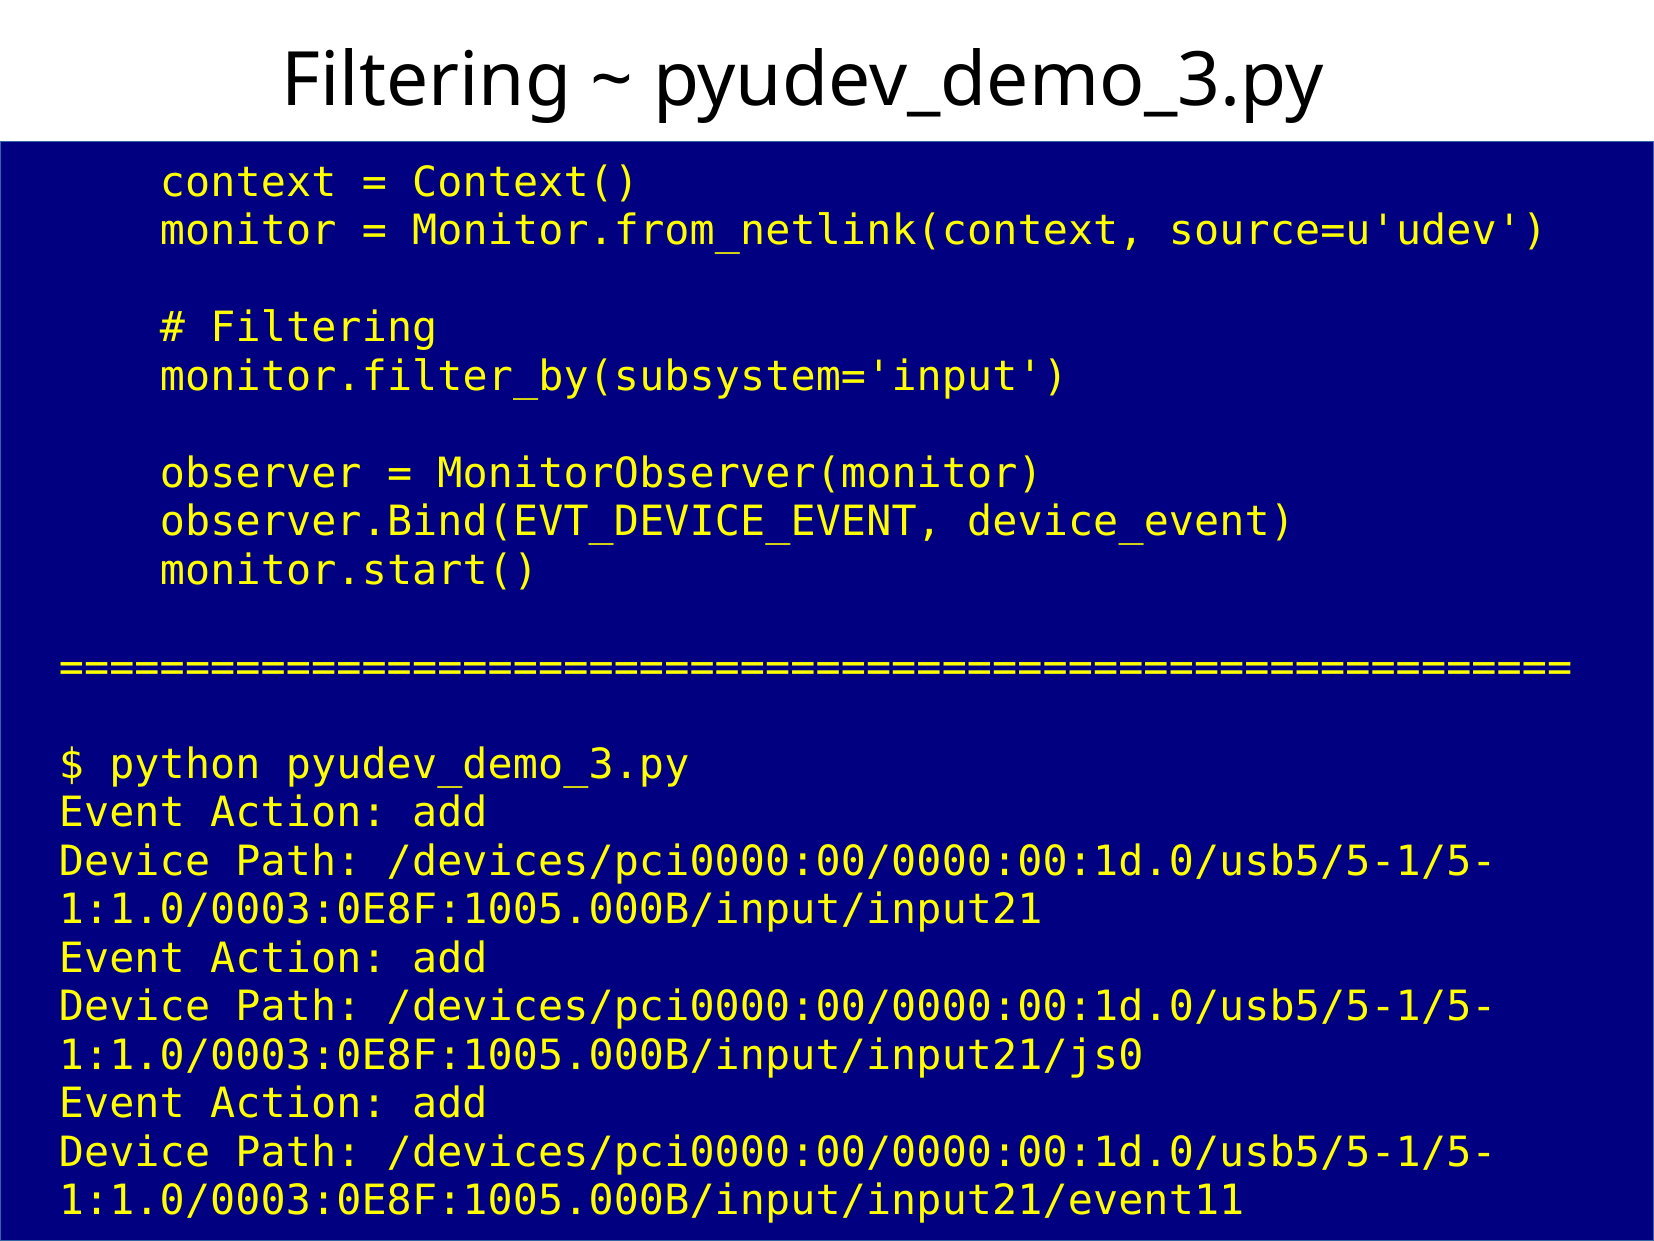

# Filtering ~ pyudev_demo_3.py
 context = Context()
 monitor = Monitor.from_netlink(context, source=u'udev')
 # Filtering
 monitor.filter_by(subsystem='input')
 observer = MonitorObserver(monitor)
 observer.Bind(EVT_DEVICE_EVENT, device_event)
 monitor.start()
============================================================
$ python pyudev_demo_3.py
Event Action: add
Device Path: /devices/pci0000:00/0000:00:1d.0/usb5/5-1/5-1:1.0/0003:0E8F:1005.000B/input/input21
Event Action: add
Device Path: /devices/pci0000:00/0000:00:1d.0/usb5/5-1/5-1:1.0/0003:0E8F:1005.000B/input/input21/js0
Event Action: add
Device Path: /devices/pci0000:00/0000:00:1d.0/usb5/5-1/5-1:1.0/0003:0E8F:1005.000B/input/input21/event11